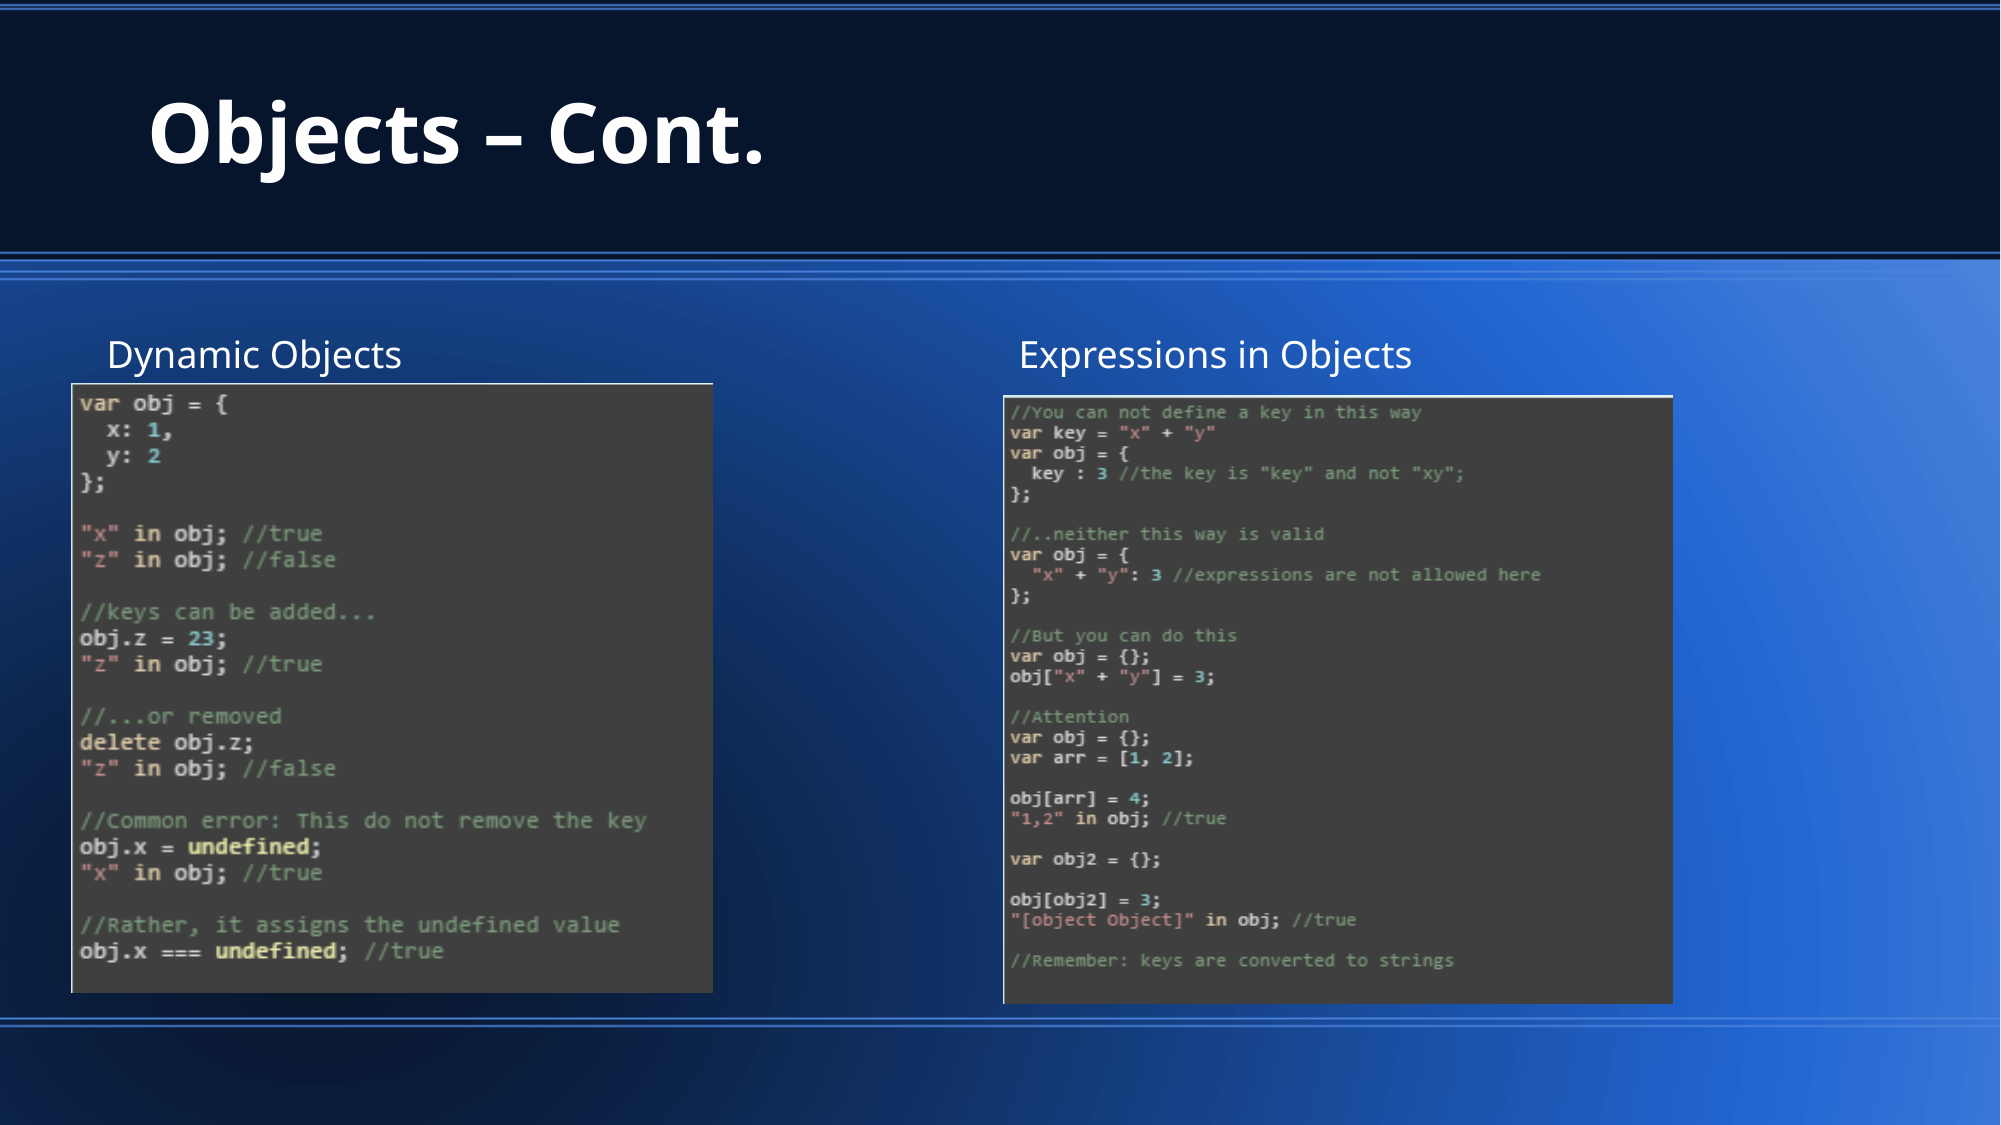

# Objects – Cont.
Dynamic Objects
Expressions in Objects